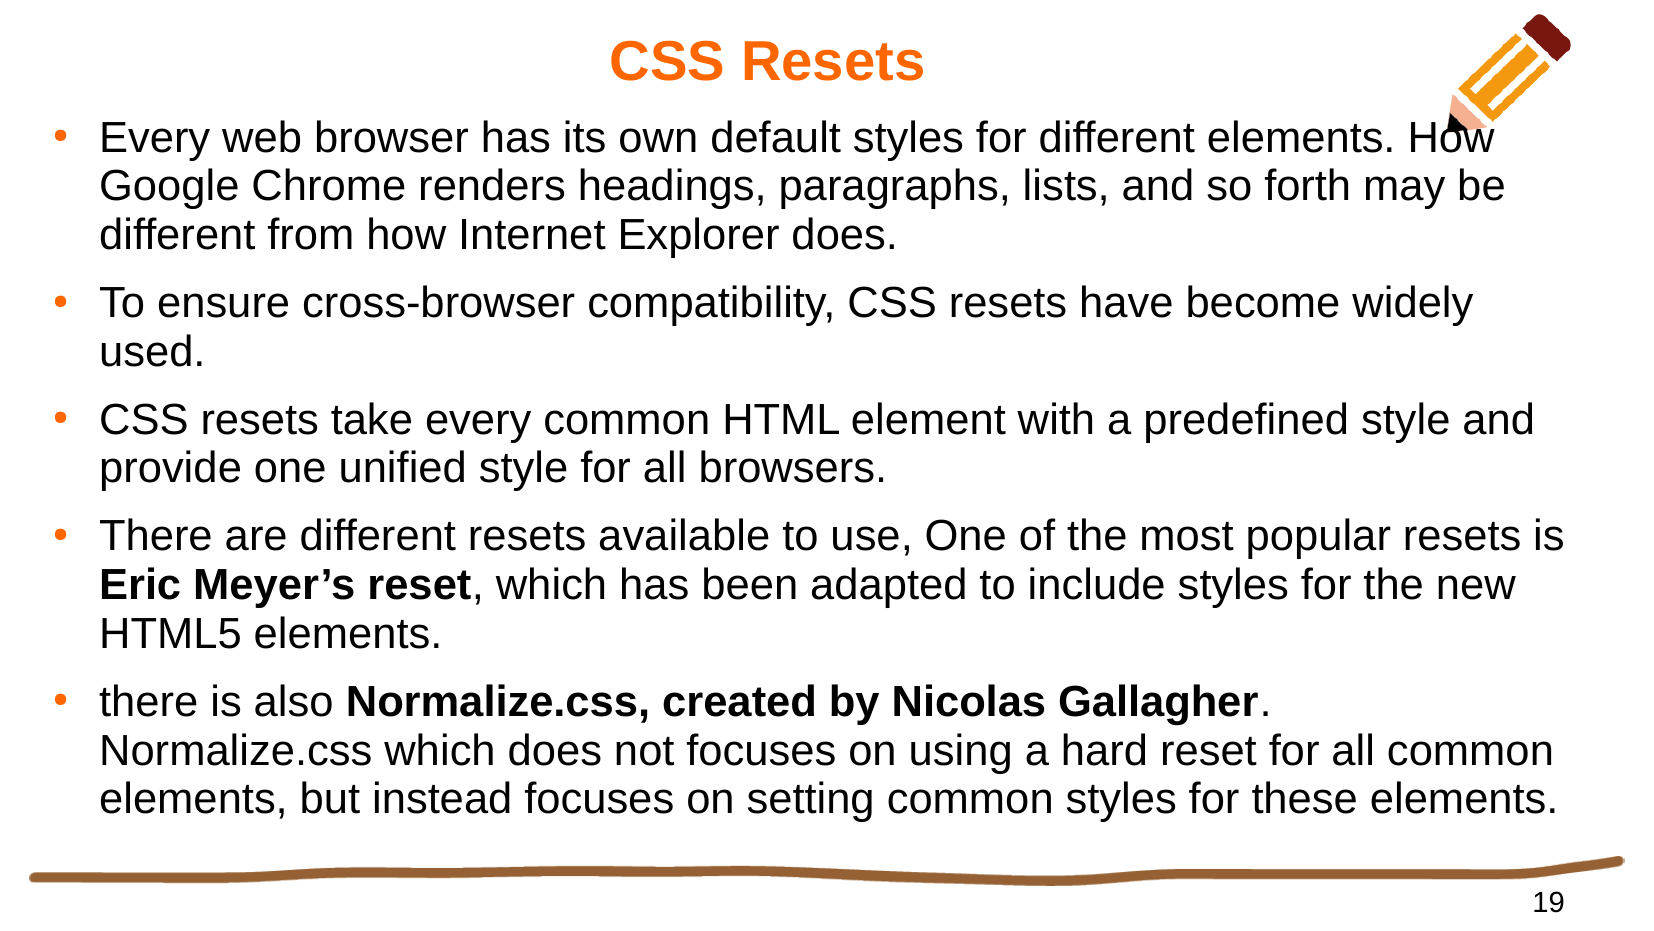

# CSS Resets
Every web browser has its own default styles for different elements. How Google Chrome renders headings, paragraphs, lists, and so forth may be different from how Internet Explorer does.
To ensure cross-browser compatibility, CSS resets have become widely used.
CSS resets take every common HTML element with a predefined style and provide one unified style for all browsers.
There are different resets available to use, One of the most popular resets is Eric Meyer’s reset, which has been adapted to include styles for the new HTML5 elements.
there is also Normalize.css, created by Nicolas Gallagher. Normalize.css which does not focuses on using a hard reset for all common elements, but instead focuses on setting common styles for these elements.
19